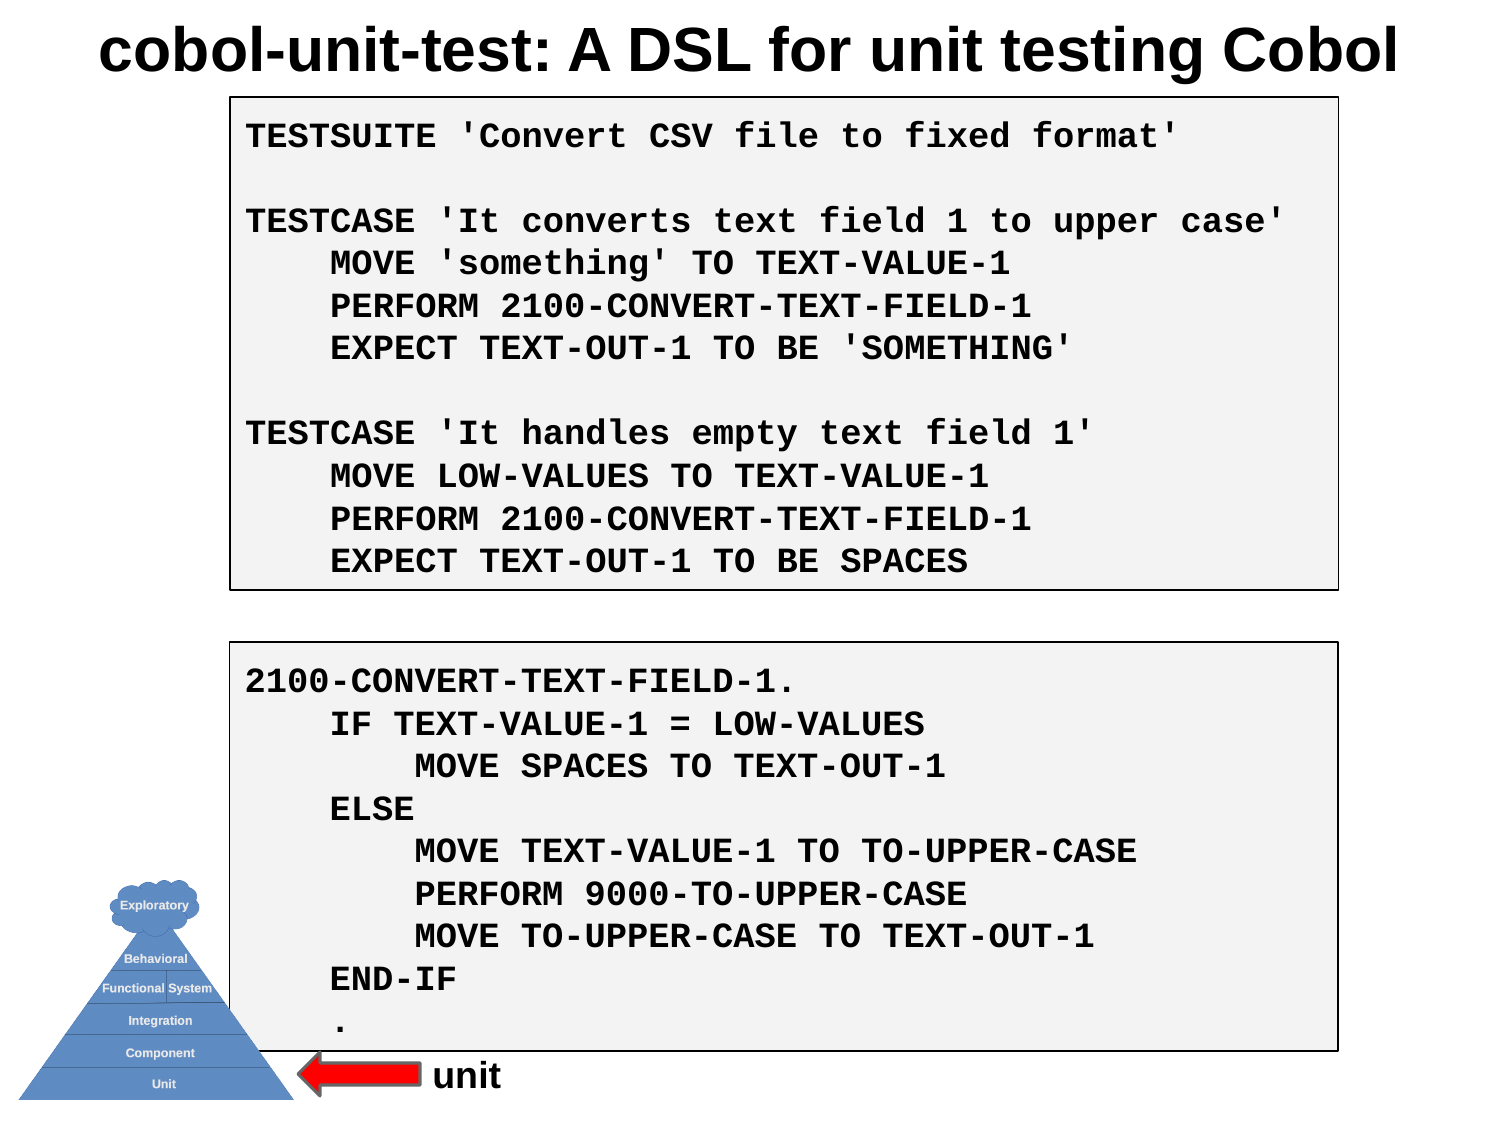

cobol-unit-test: A DSL for unit testing Cobol
TESTSUITE 'Convert CSV file to fixed format'
TESTCASE 'It converts text field 1 to upper case'
 MOVE 'something' TO TEXT-VALUE-1
 PERFORM 2100-CONVERT-TEXT-FIELD-1
 EXPECT TEXT-OUT-1 TO BE 'SOMETHING'
TESTCASE 'It handles empty text field 1'
 MOVE LOW-VALUES TO TEXT-VALUE-1
 PERFORM 2100-CONVERT-TEXT-FIELD-1
 EXPECT TEXT-OUT-1 TO BE SPACES
2100-CONVERT-TEXT-FIELD-1.
 IF TEXT-VALUE-1 = LOW-VALUES
 MOVE SPACES TO TEXT-OUT-1
 ELSE
 MOVE TEXT-VALUE-1 TO TO-UPPER-CASE
 PERFORM 9000-TO-UPPER-CASE
 MOVE TO-UPPER-CASE TO TEXT-OUT-1
 END-IF
 .
unit